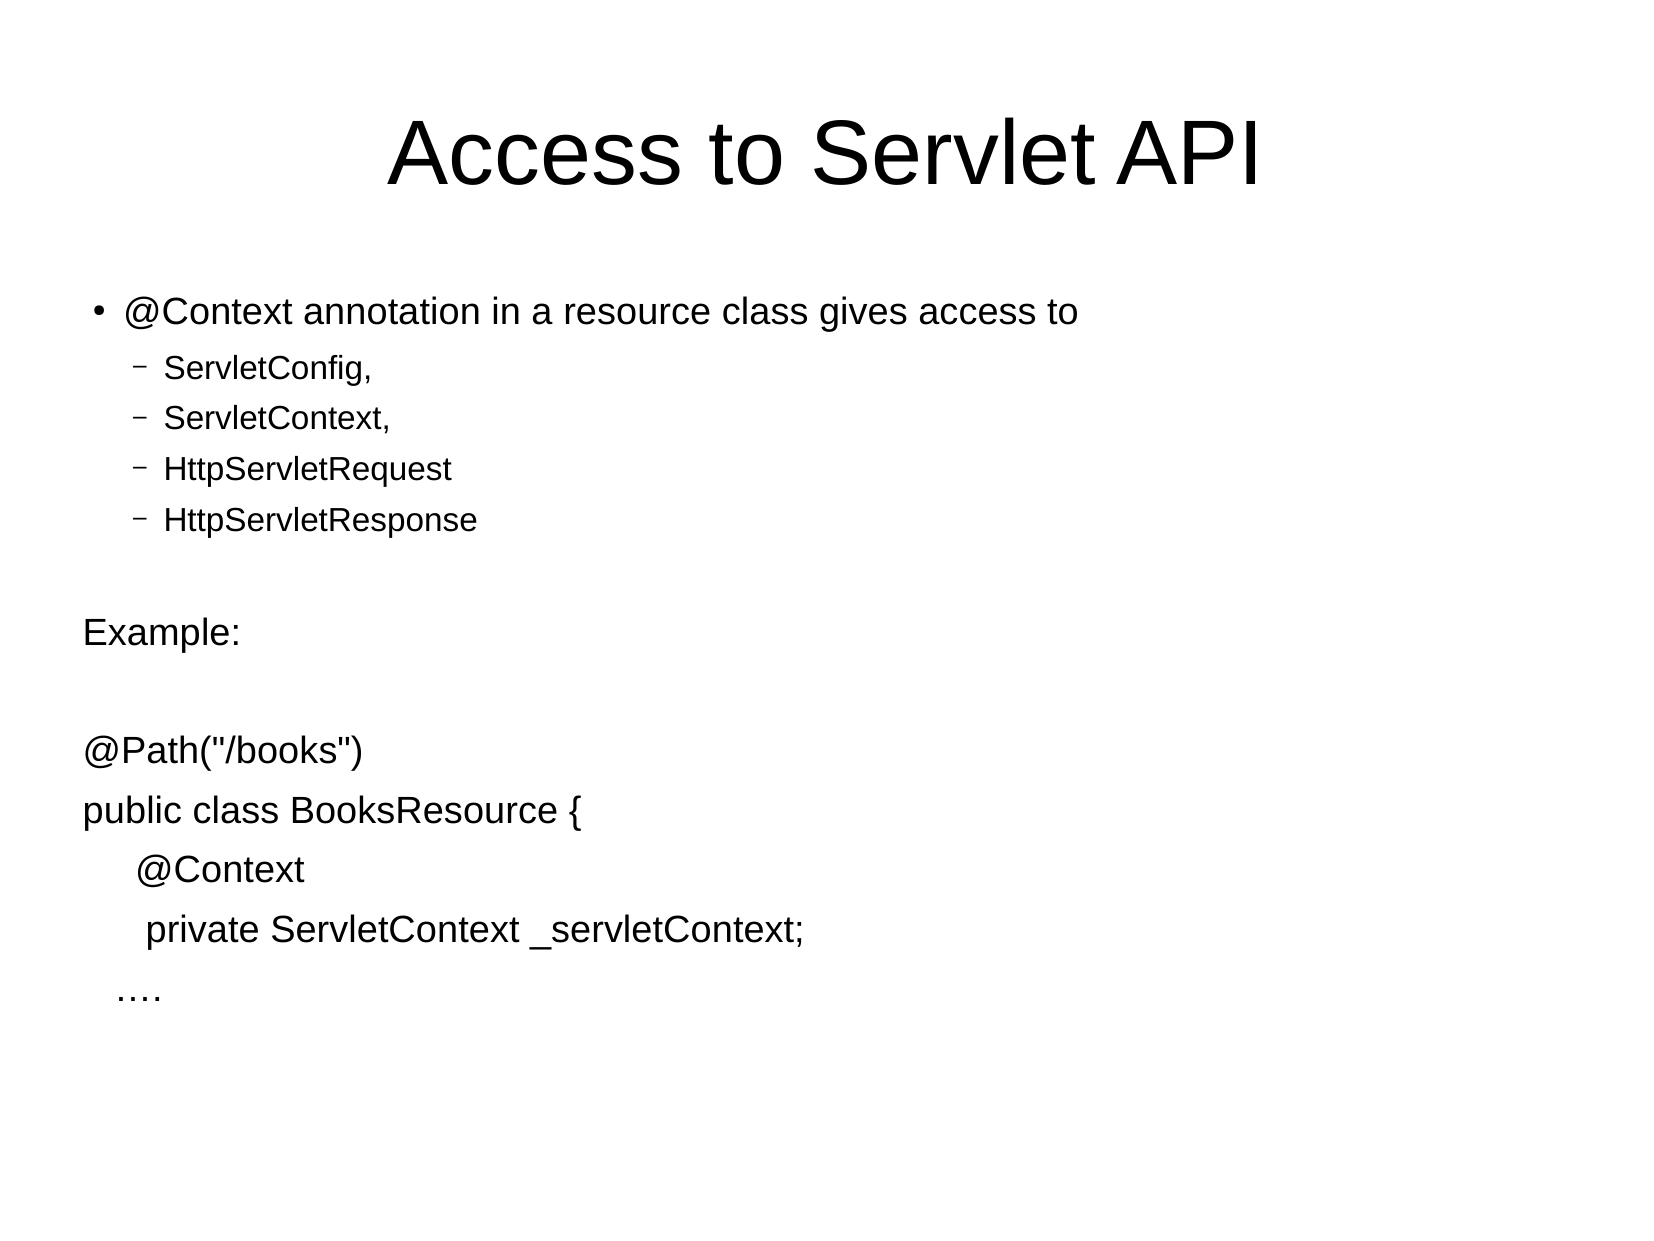

# Access to Servlet API
@Context annotation in a resource class gives access to
ServletConfig,
ServletContext,
HttpServletRequest
HttpServletResponse
Example:
@Path("/books")
public class BooksResource {
 @Context
 private ServletContext _servletContext;
 ….